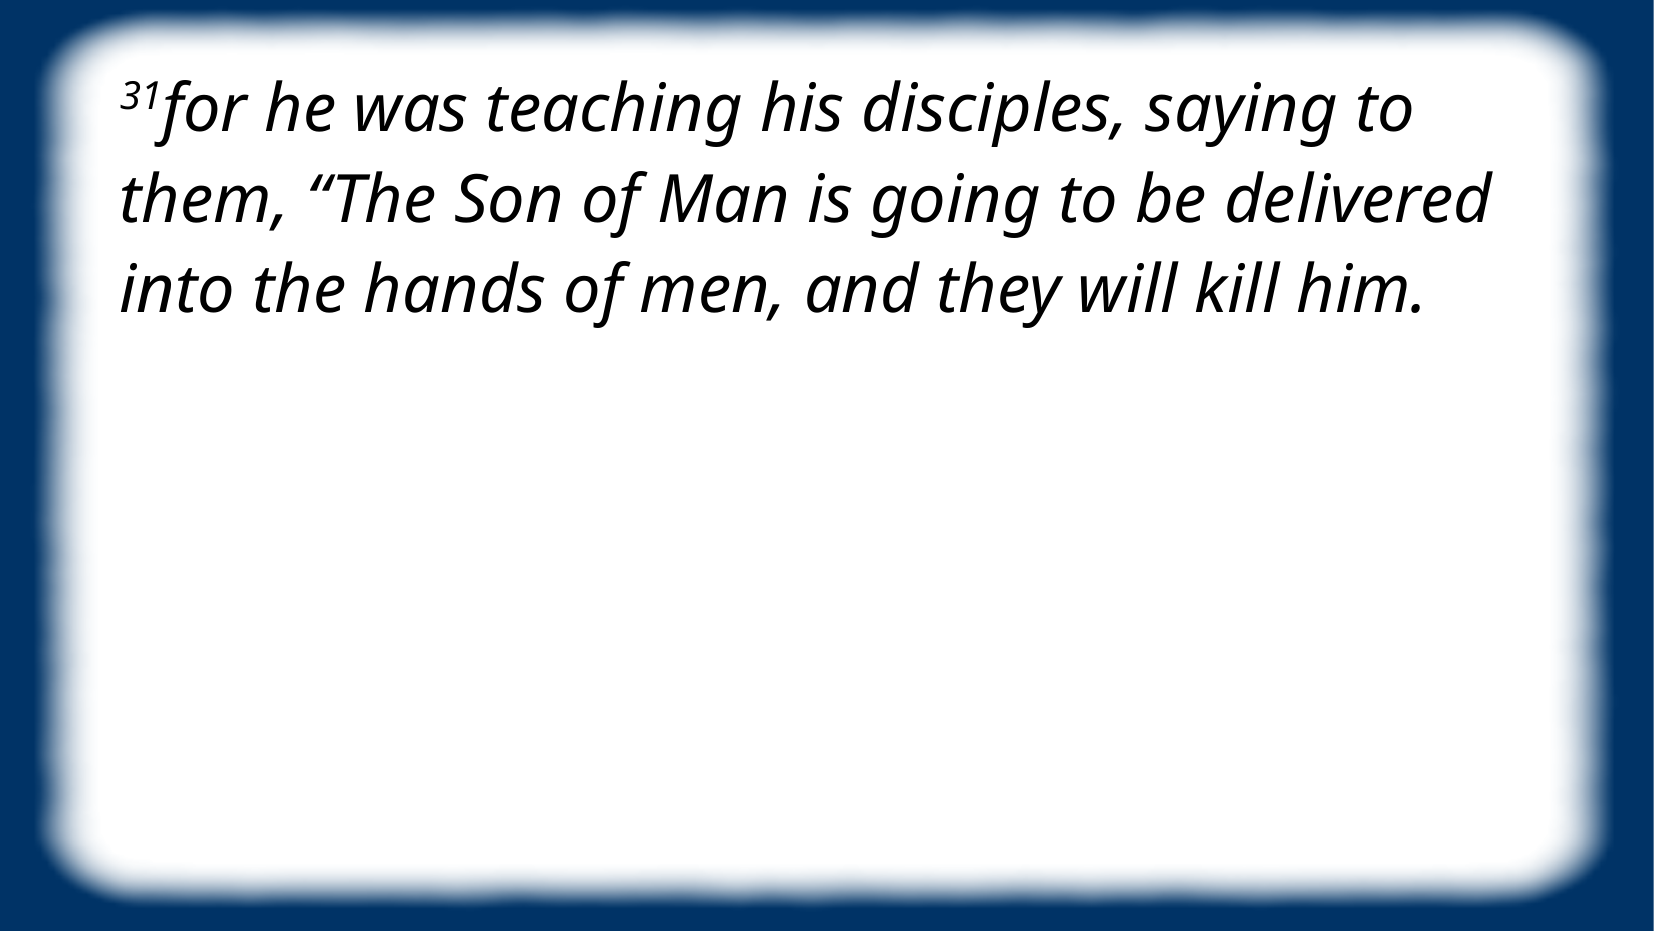

31for he was teaching his disciples, saying to them, “The Son of Man is going to be delivered into the hands of men, and they will kill him.